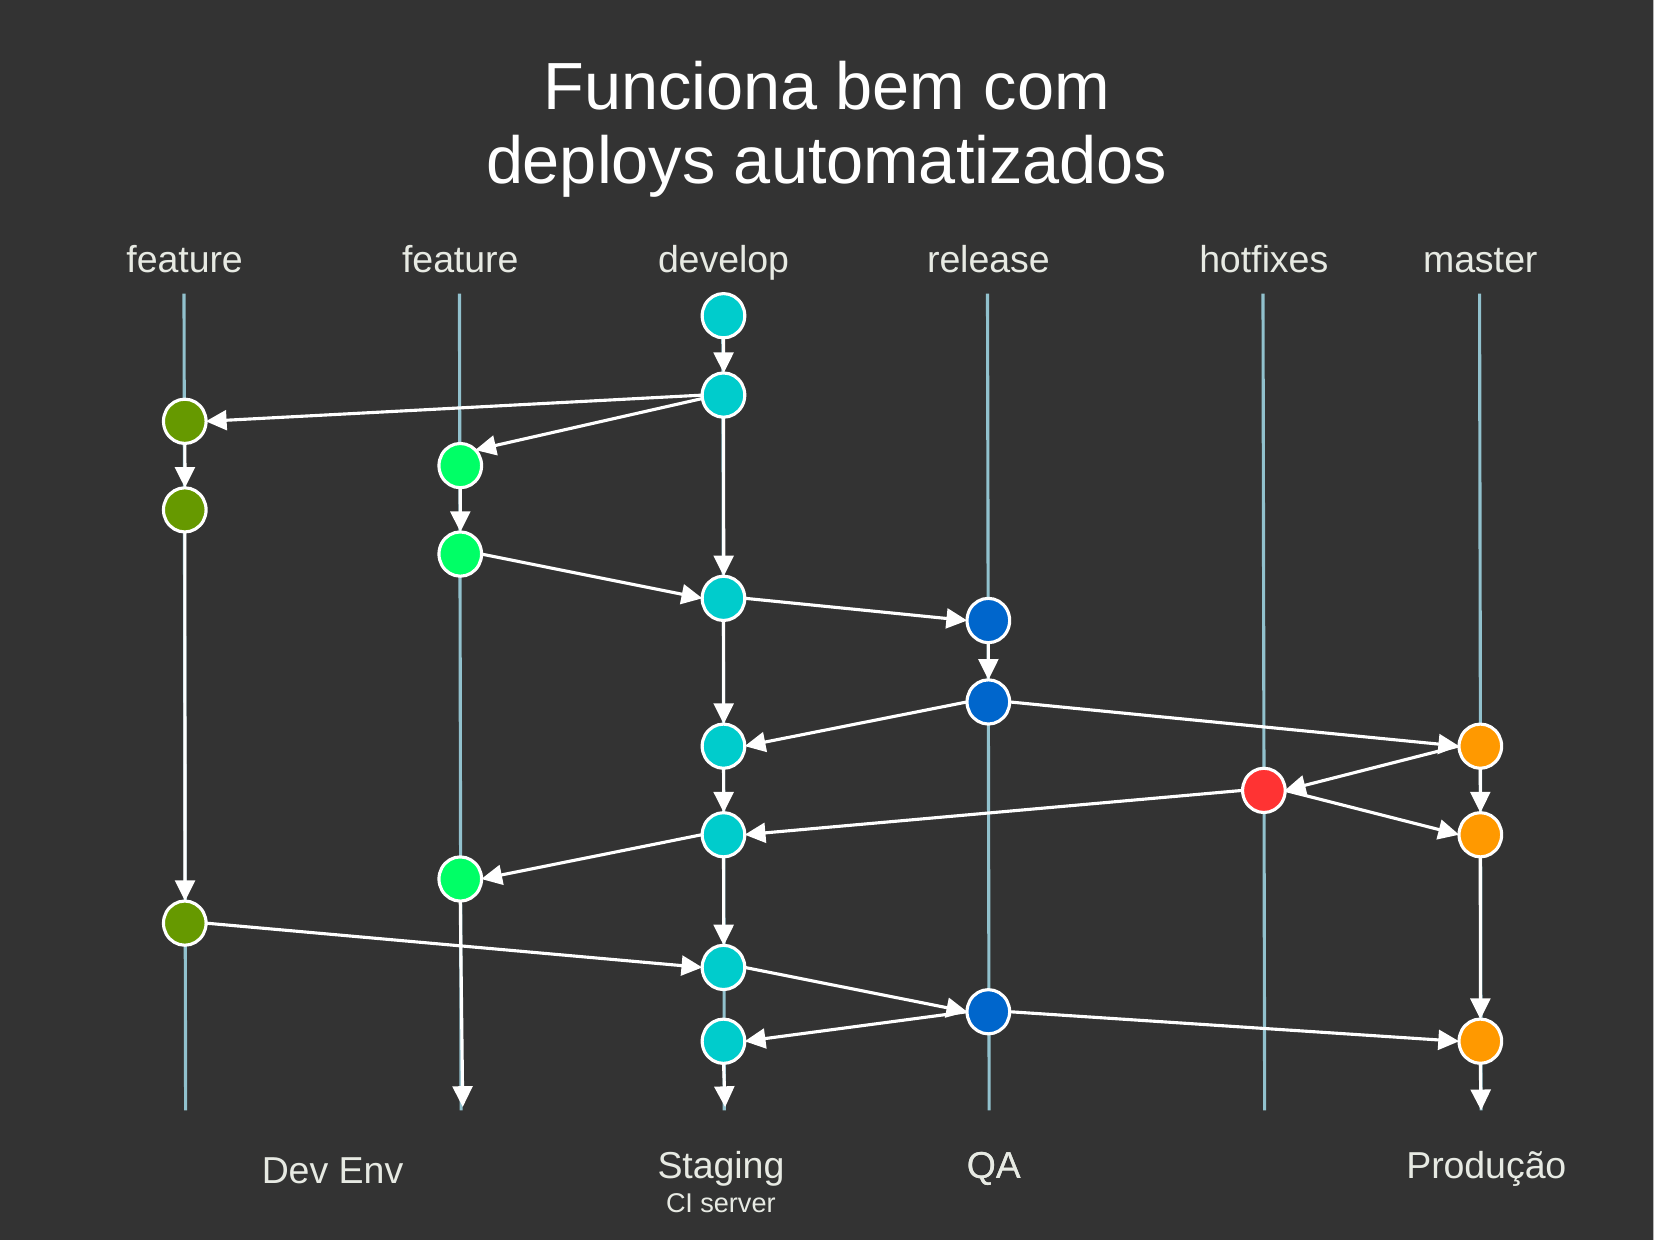

# Funciona bem com deploys automatizados
feature
feature
develop
release
hotfixes
master
Staging
CI server
QA
QA
Produção
Dev Env